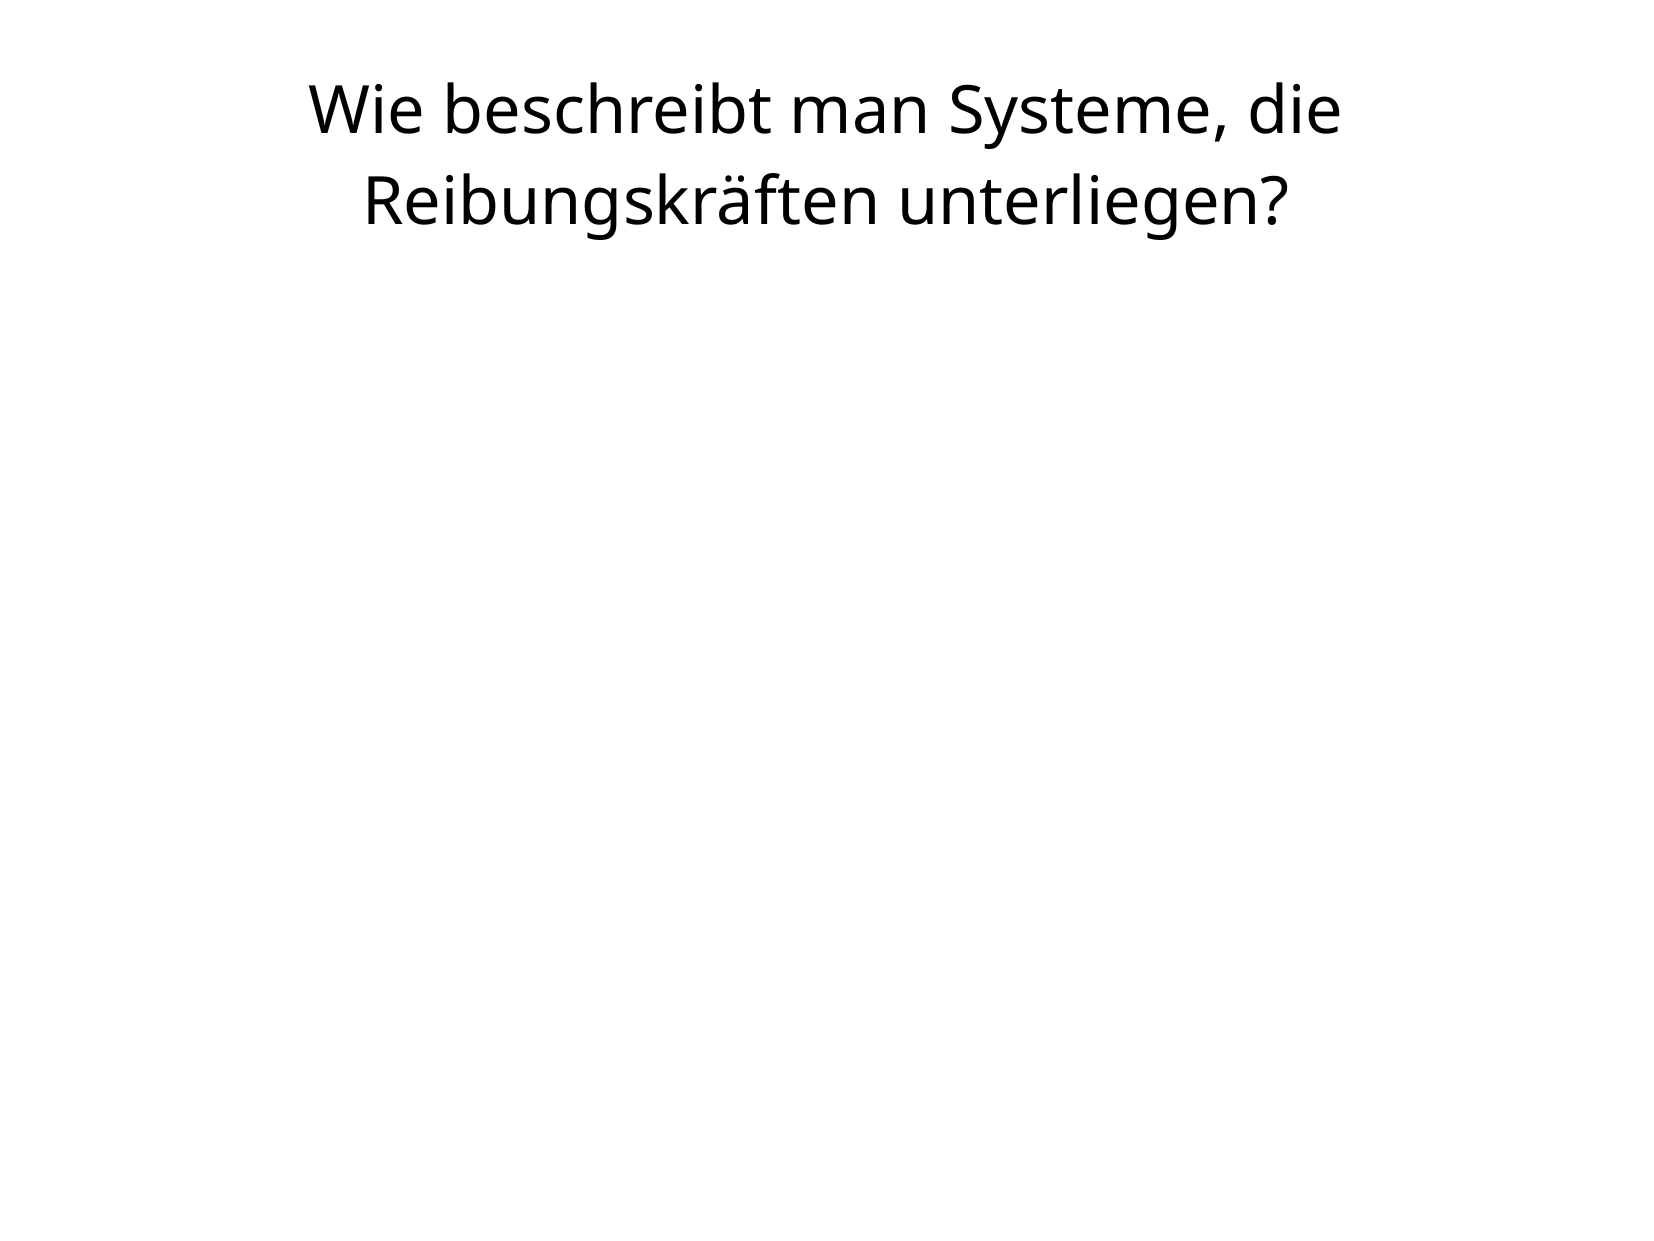

# Wie beschreibt man Systeme, die Reibungskräften unterliegen?